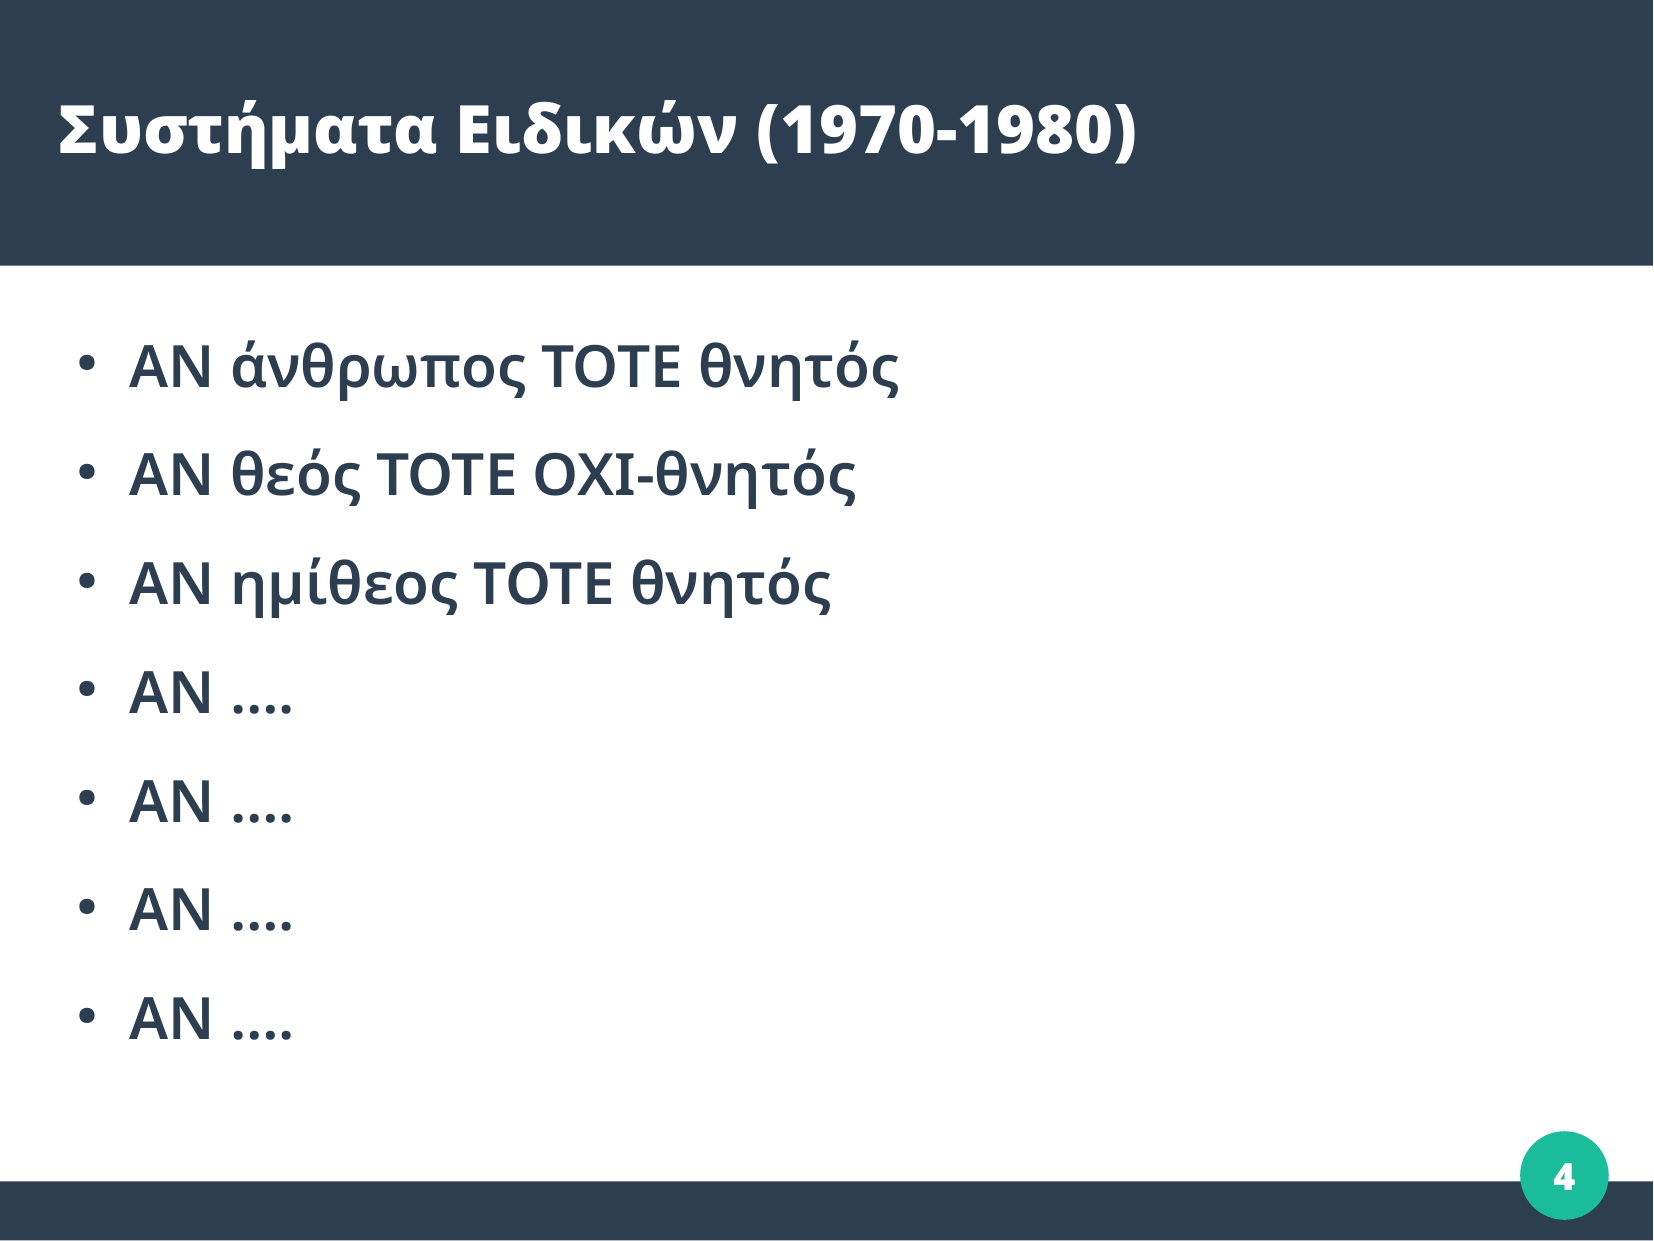

# Συστήματα Ειδικών (1970-1980)
ΑΝ άνθρωπος ΤΟΤΕ θνητός
ΑΝ θεός ΤΟΤΕ ΟΧΙ-θνητός
ΑΝ ημίθεος ΤΟΤΕ θνητός
ΑΝ ….
ΑΝ ….
ΑΝ ….
ΑΝ ….
4